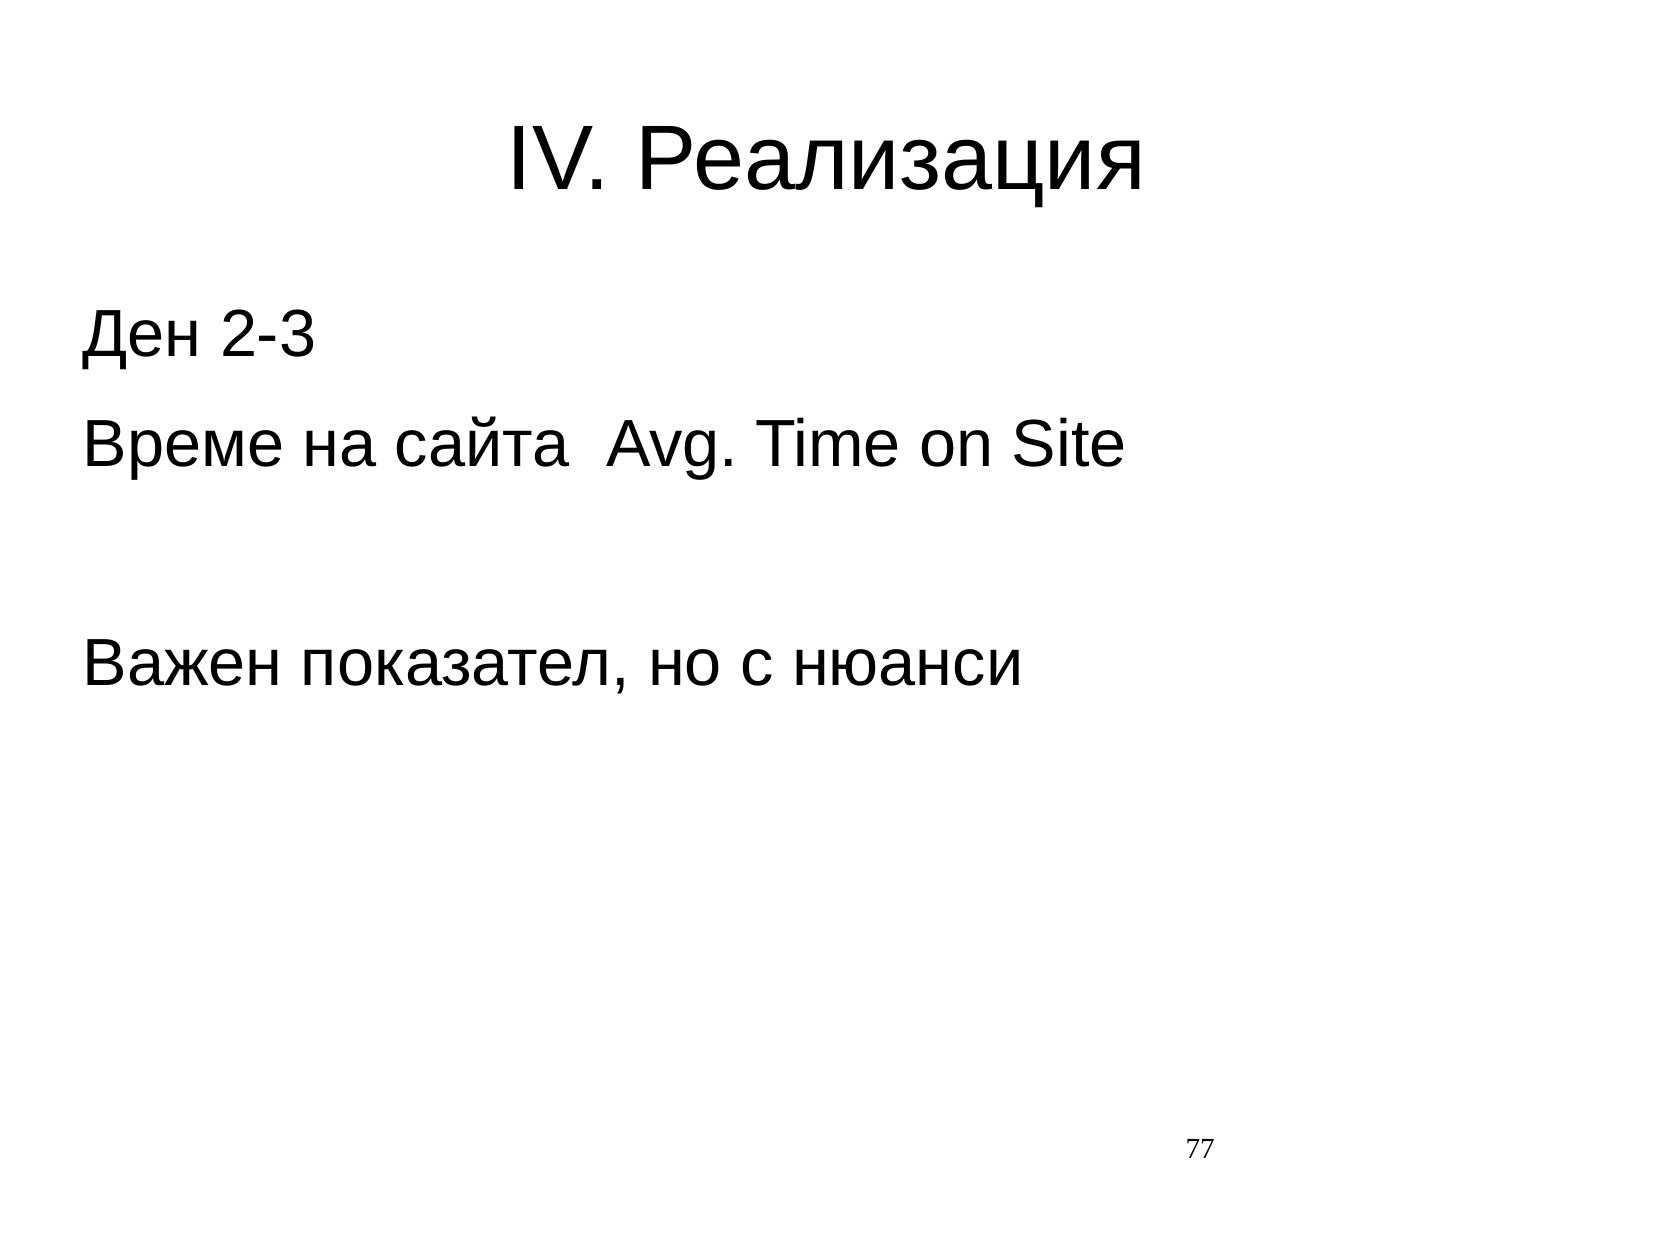

# IV. Реализация
Ден 2-3
Време на сайта Avg. Time on Site
Важен показател, но с нюанси